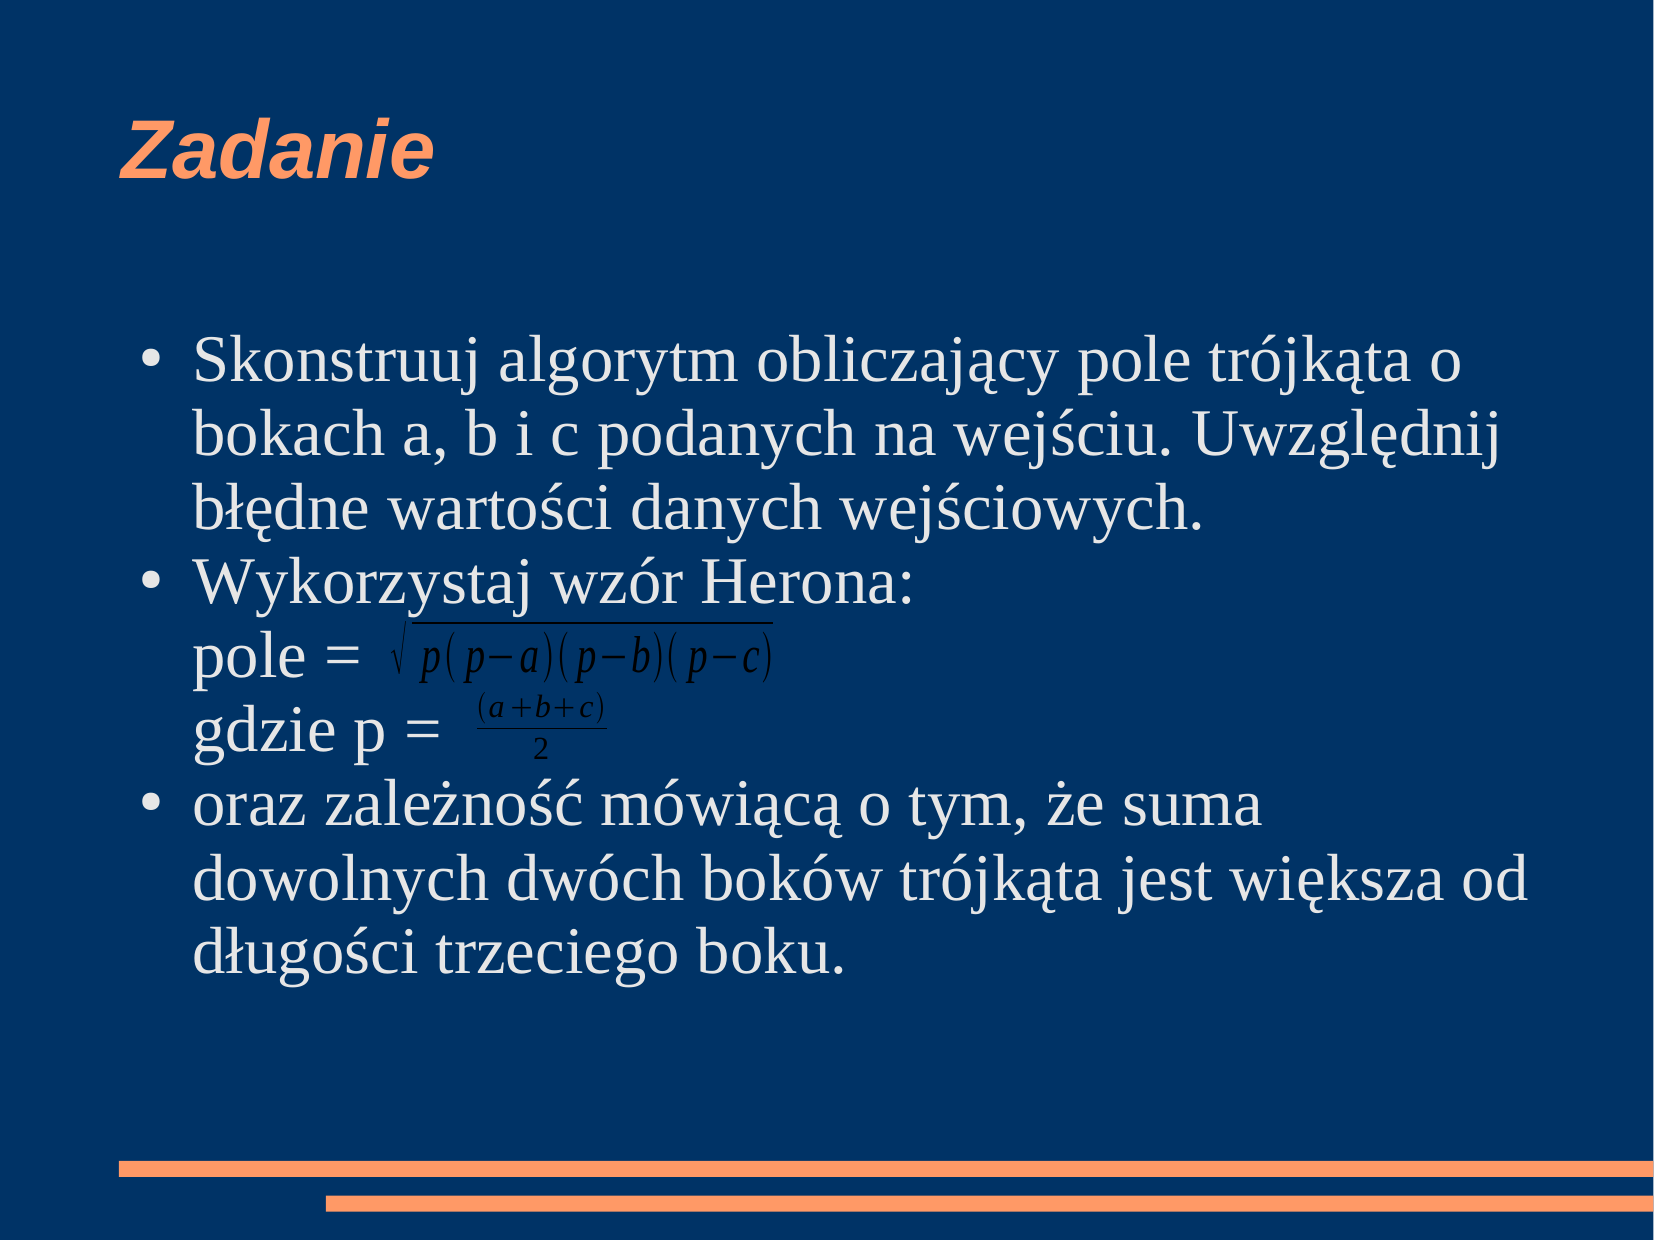

# Zadanie
Skonstruuj algorytm obliczający pole trójkąta o bokach a, b i c podanych na wejściu. Uwzględnij błędne wartości danych wejściowych.
Wykorzystaj wzór Herona:
pole =
gdzie p =
oraz zależność mówiącą o tym, że suma dowolnych dwóch boków trójkąta jest większa od długości trzeciego boku.